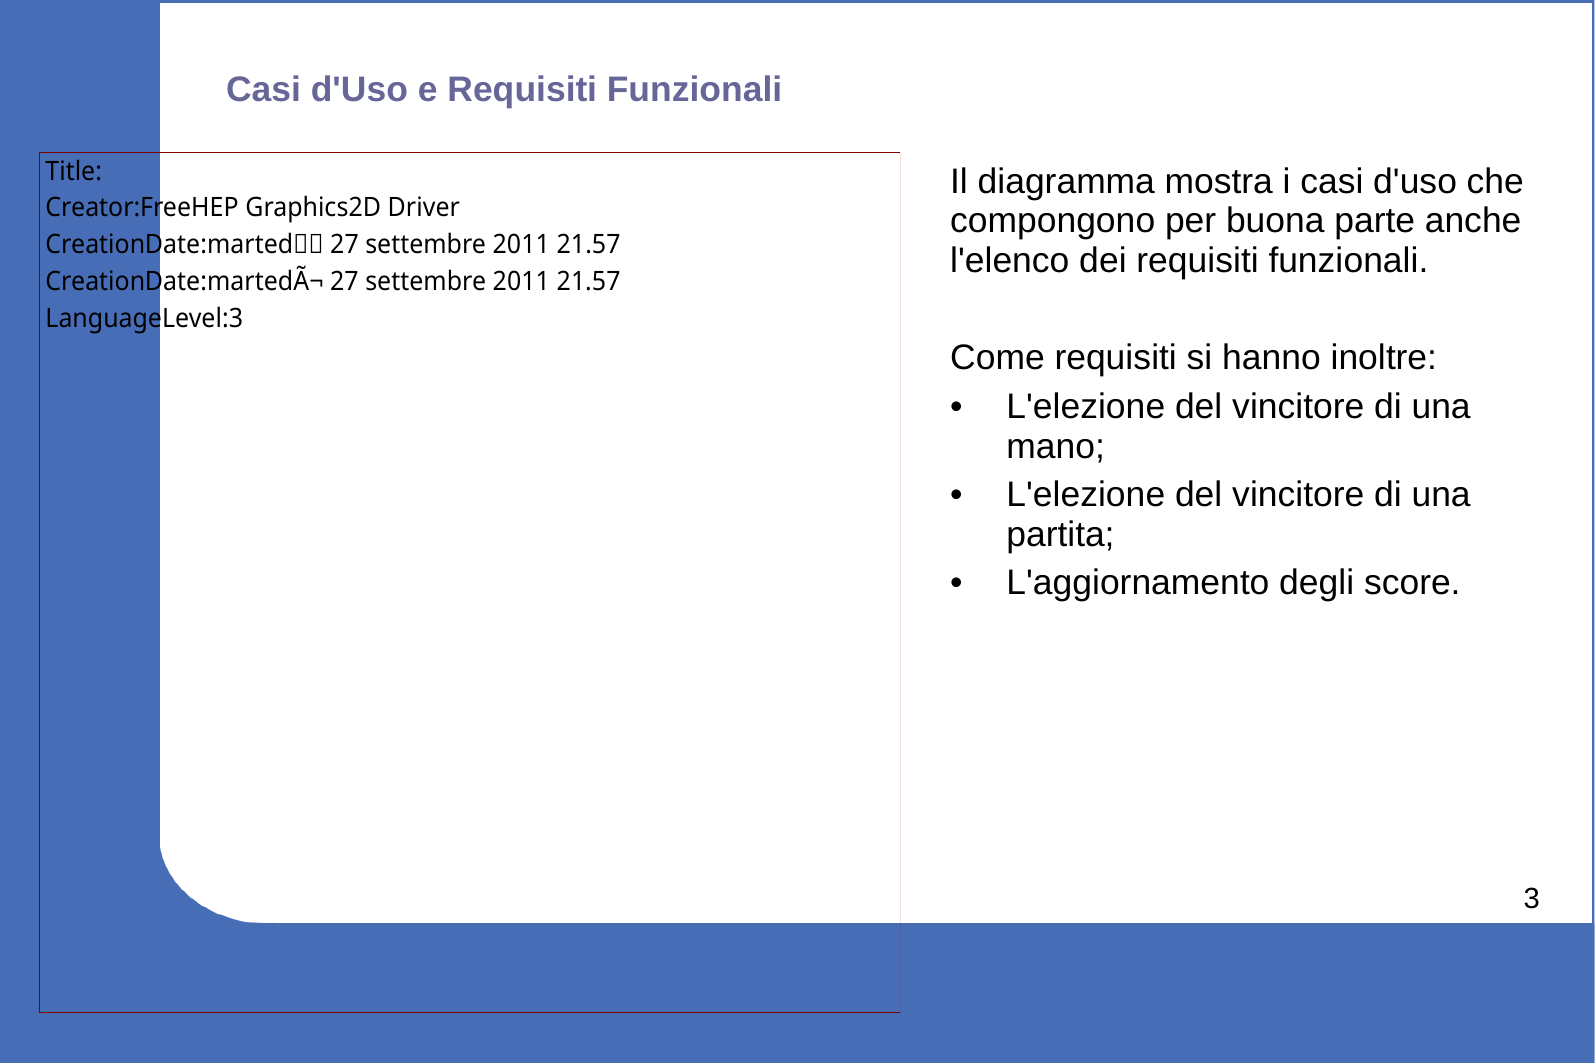

# Casi d'Uso e Requisiti Funzionali
Il diagramma mostra i casi d'uso che compongono per buona parte anche l'elenco dei requisiti funzionali.
Come requisiti si hanno inoltre:
L'elezione del vincitore di una mano;
L'elezione del vincitore di una partita;
L'aggiornamento degli score.
3